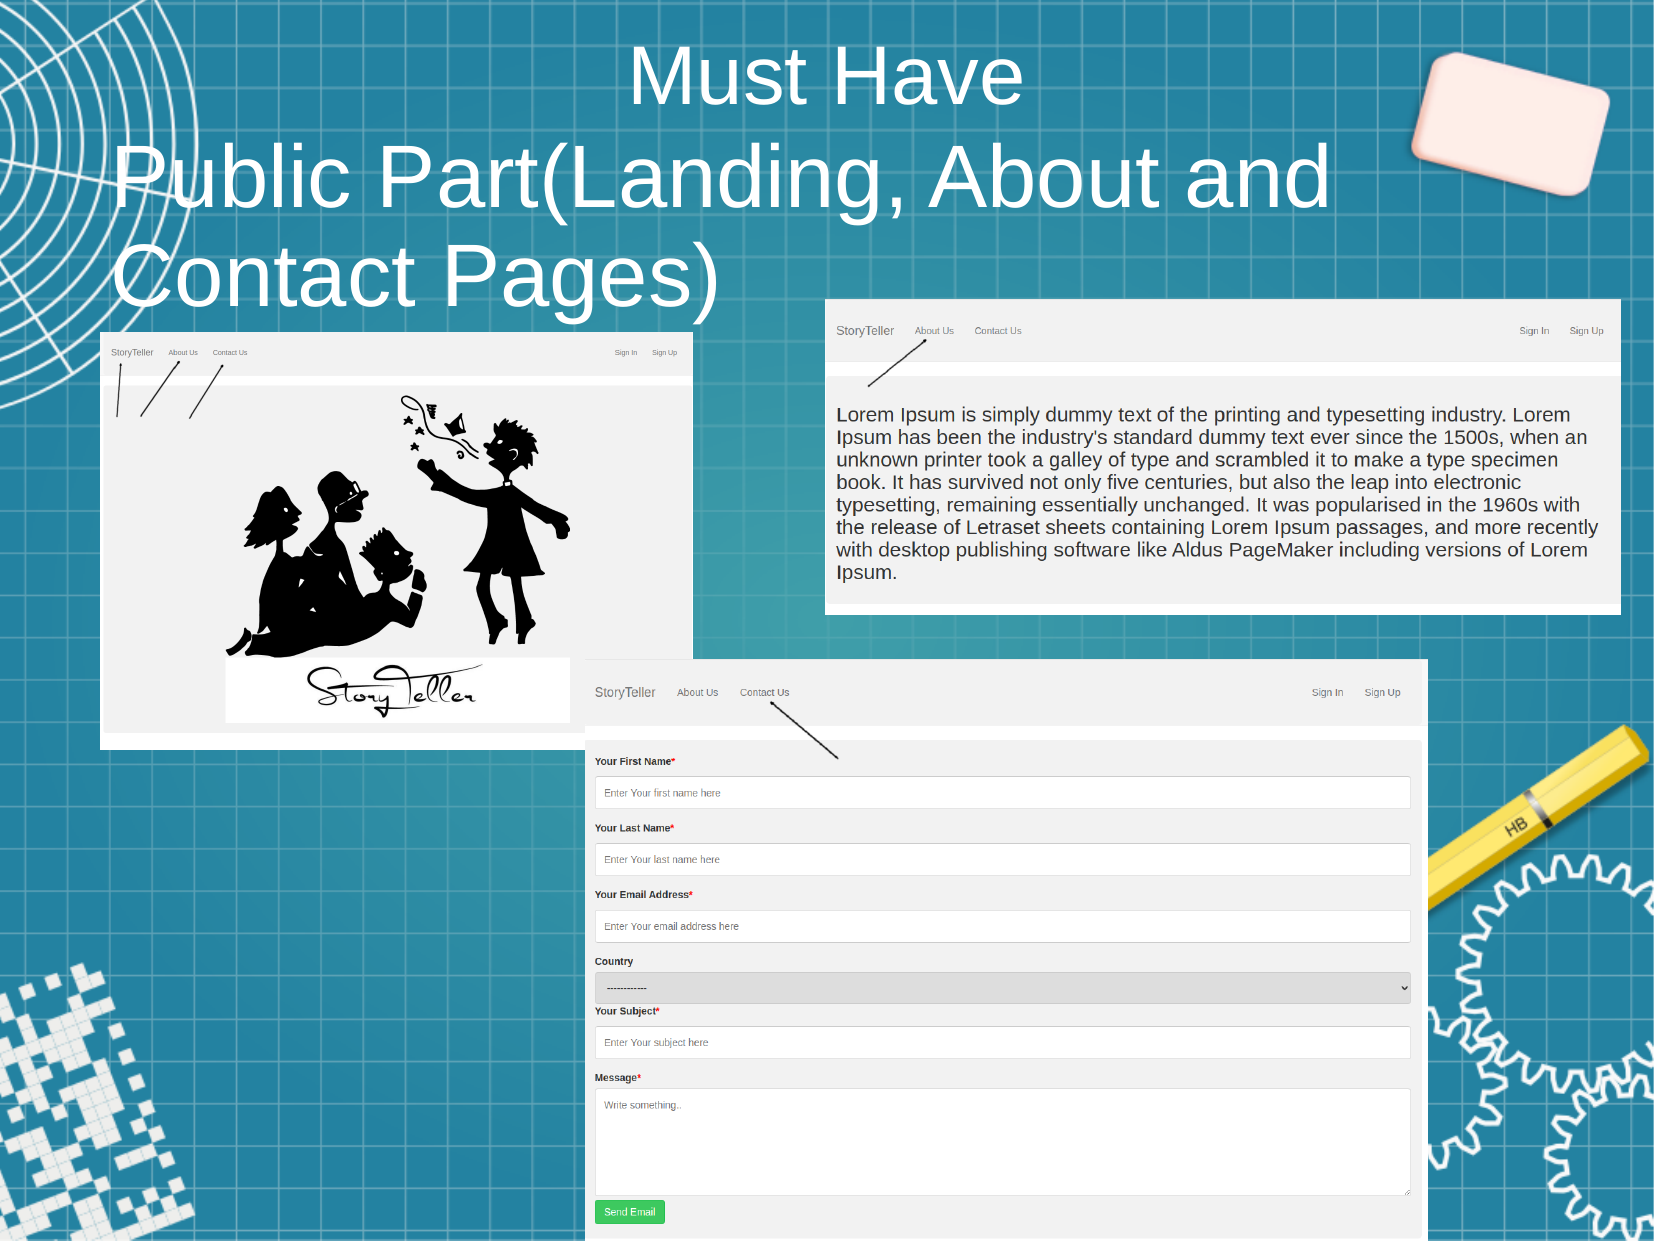

# Must Have
Public Part(Landing, About and Contact Pages)